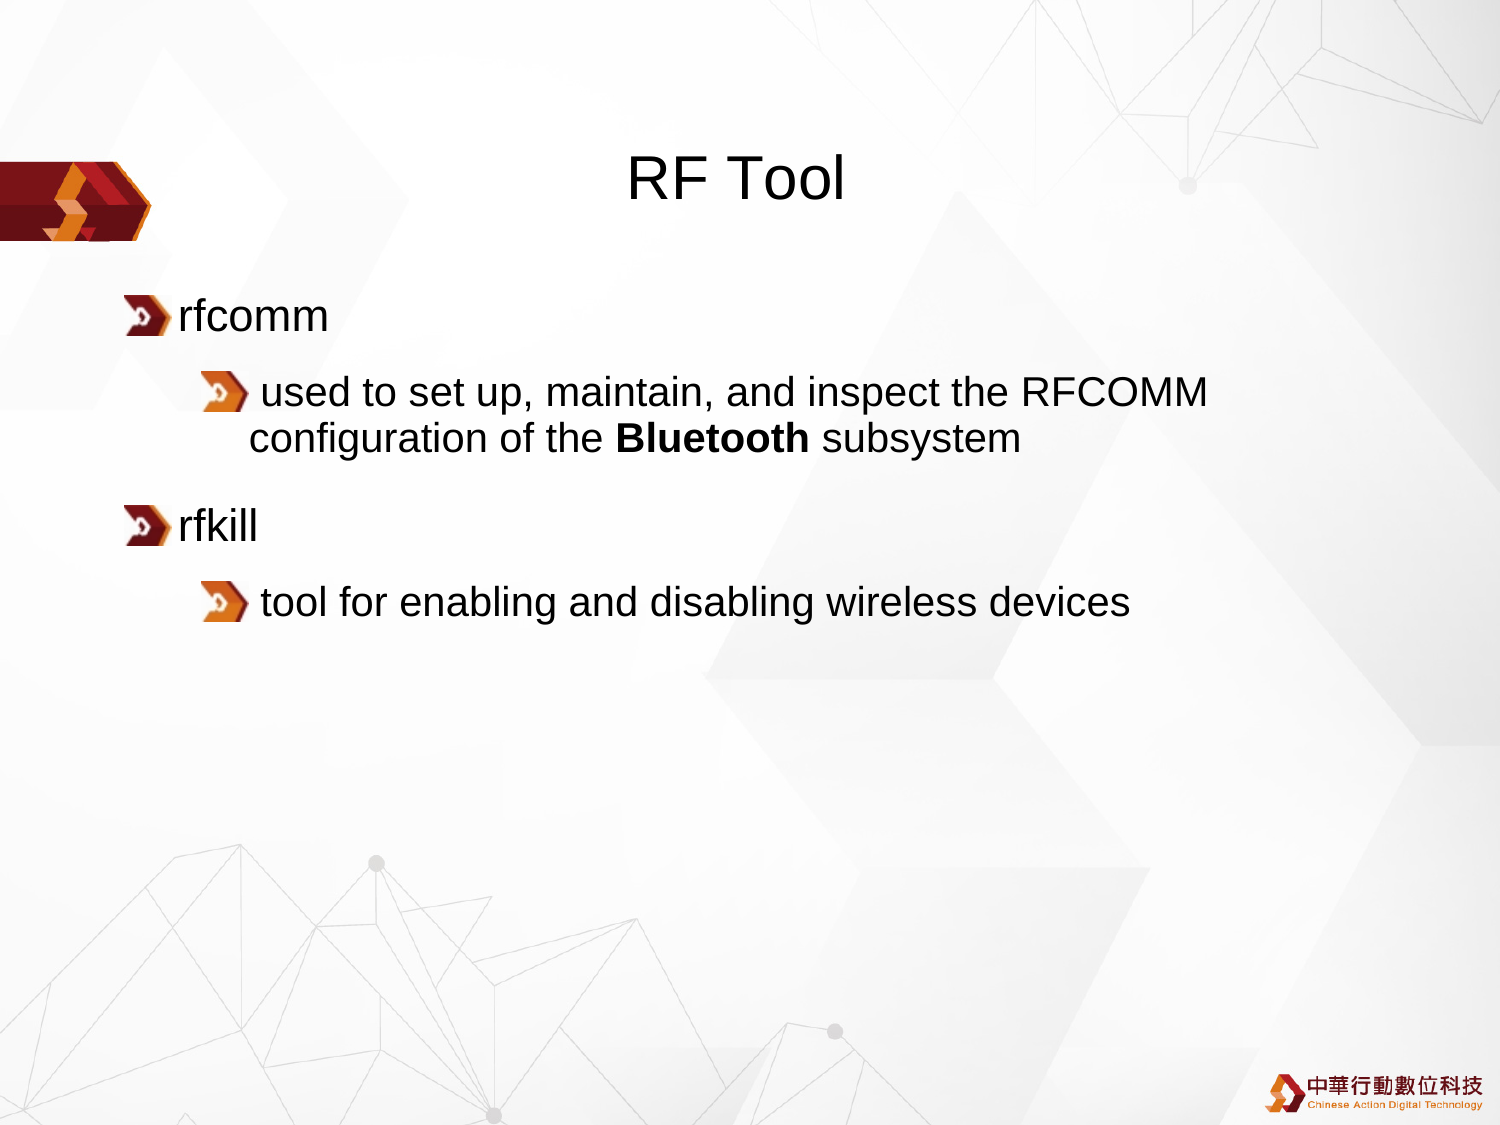

# RF Tool
rfcomm
 used to set up, maintain, and inspect the RFCOMM configuration of the Bluetooth subsystem
rfkill
 tool for enabling and disabling wireless devices